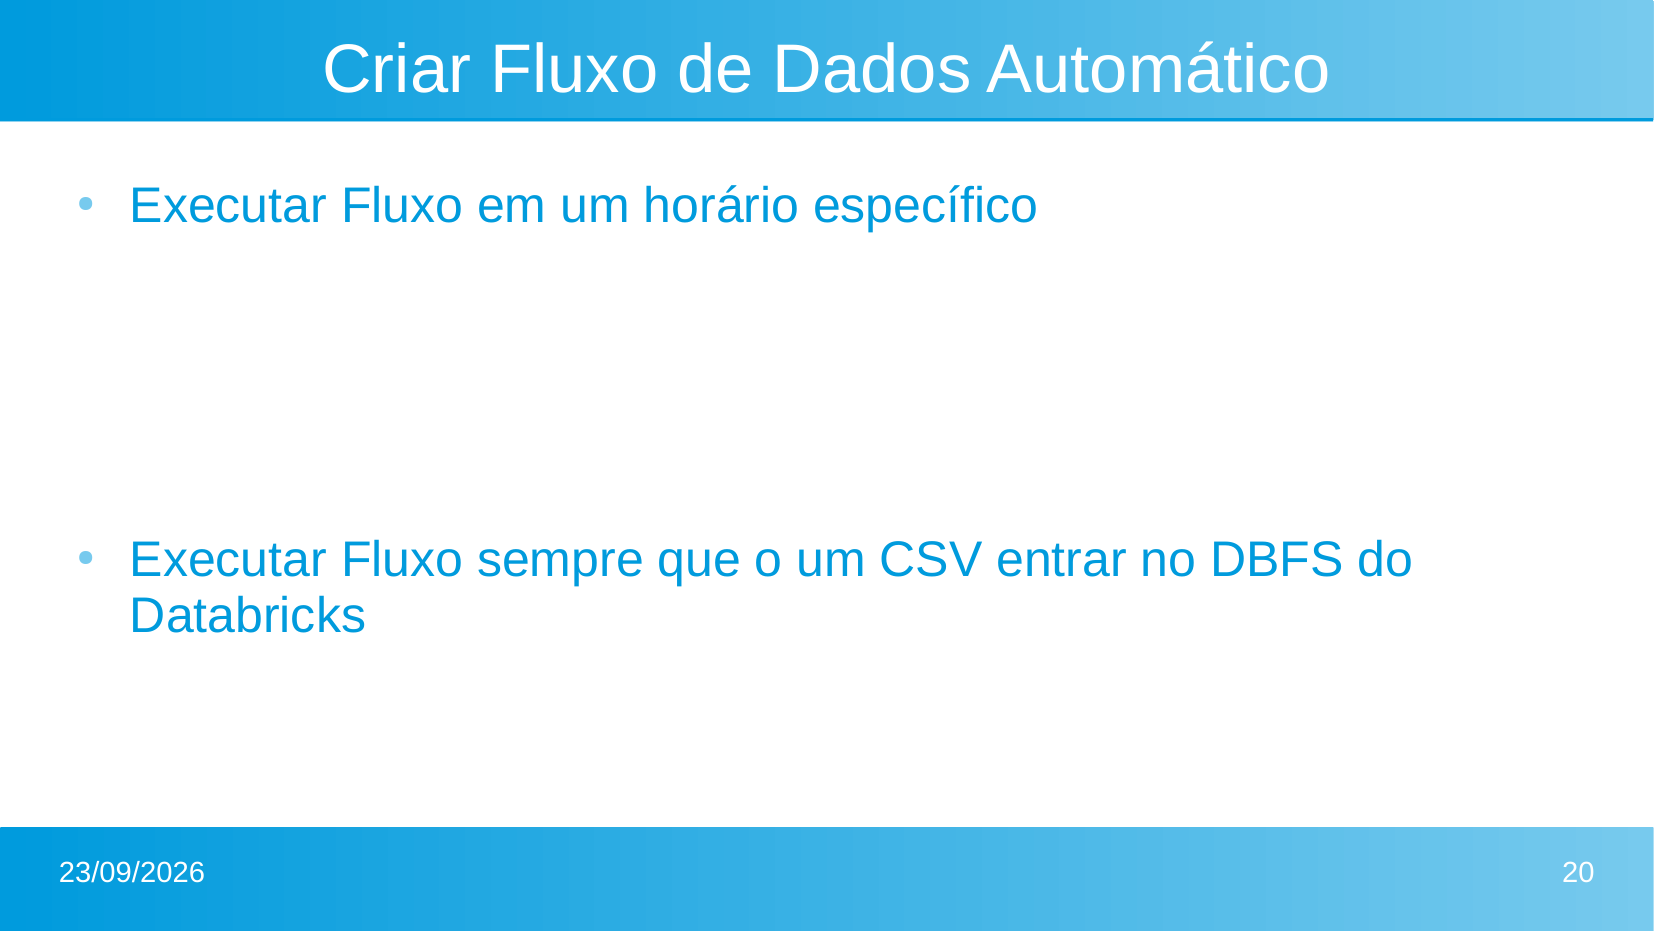

# Criar Fluxo de Dados Automático
Executar Fluxo em um horário específico
Executar Fluxo sempre que o um CSV entrar no DBFS do Databricks
20